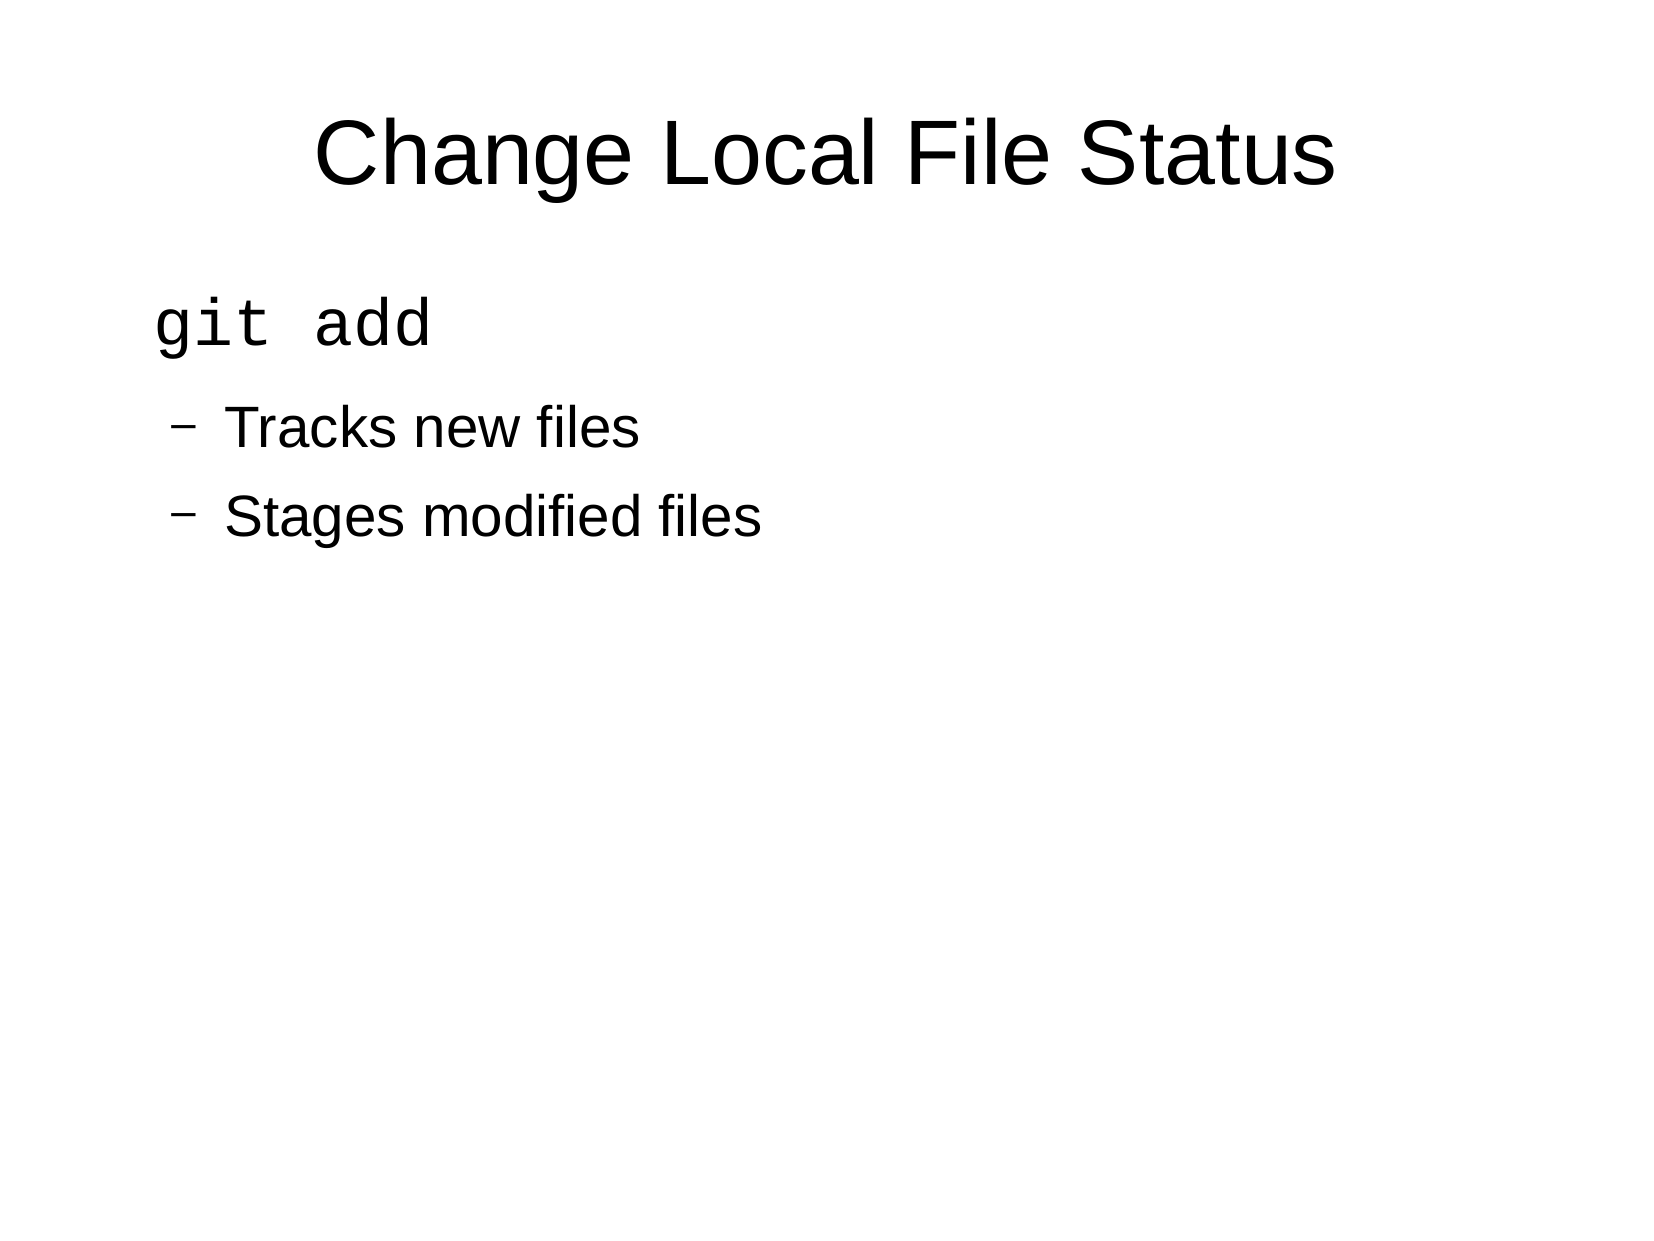

# Change Local File Status
git add
Tracks new files
Stages modified files